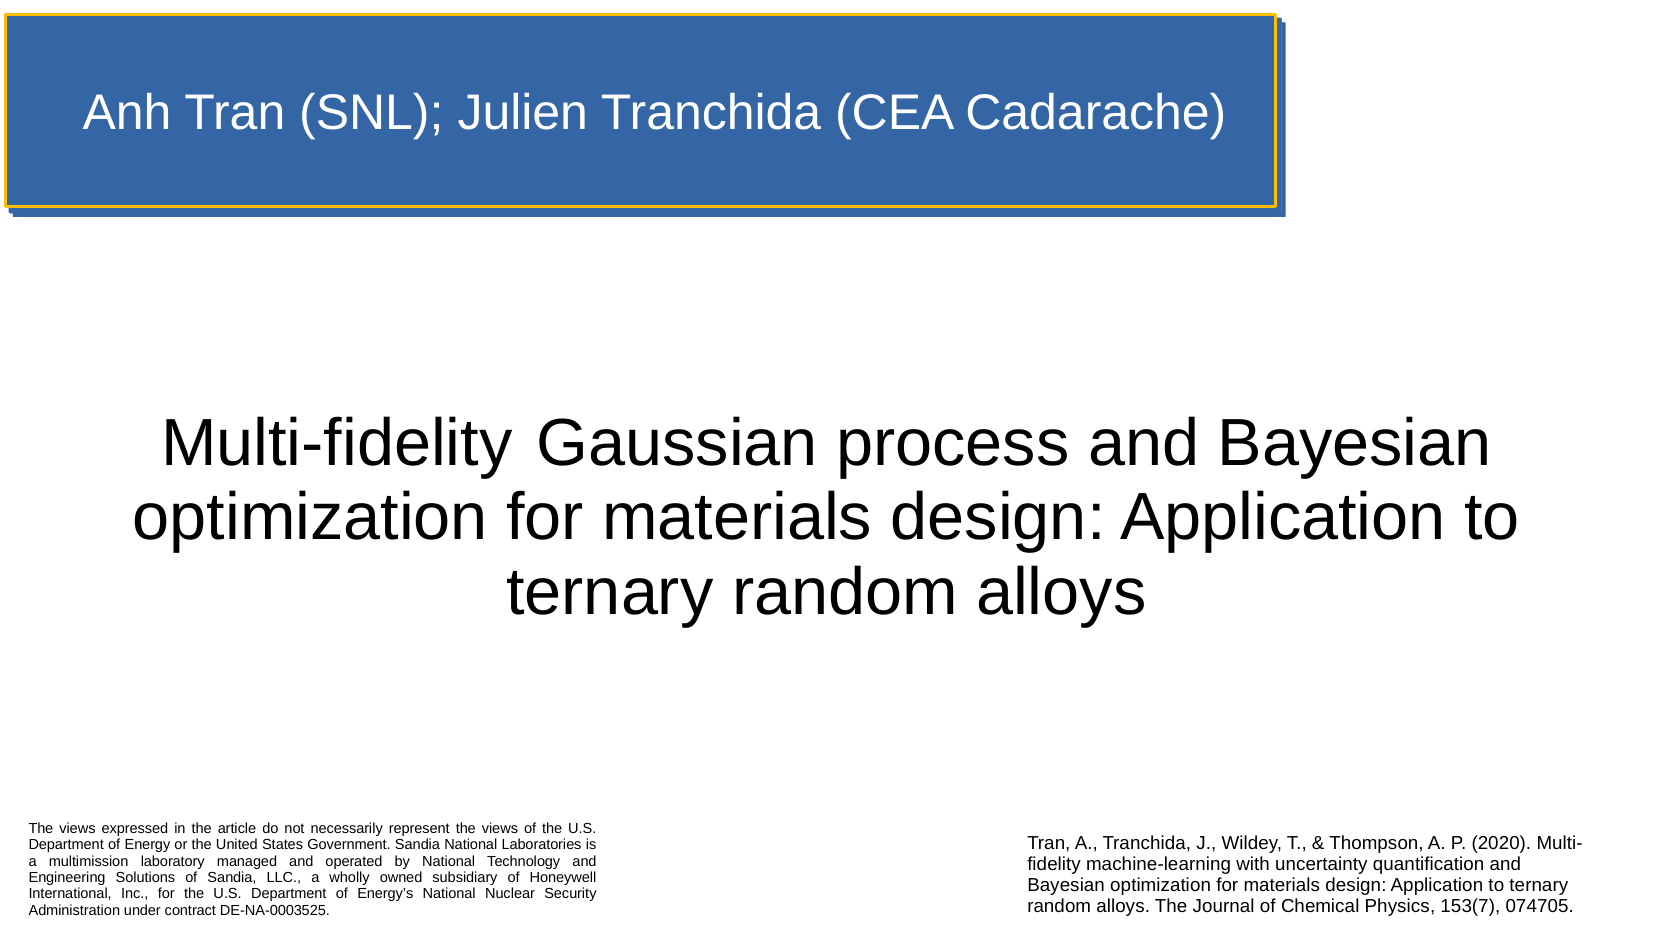

# Anh Tran (SNL); Julien Tranchida (CEA Cadarache)
Multi-fidelity 	Gaussian process and Bayesian optimization for materials design: Application to ternary random alloys
The views expressed in the article do not necessarily represent the views of the U.S. Department of Energy or the United States Government. Sandia National Laboratories is a multimission laboratory managed and operated by National Technology and Engineering Solutions of Sandia, LLC., a wholly owned subsidiary of Honeywell International, Inc., for the U.S. Department of Energy’s National Nuclear Security Administration under contract DE-NA-0003525.
Tran, A., Tranchida, J., Wildey, T., & Thompson, A. P. (2020). Multi-fidelity machine-learning with uncertainty quantification and Bayesian optimization for materials design: Application to ternary random alloys. The Journal of Chemical Physics, 153(7), 074705.